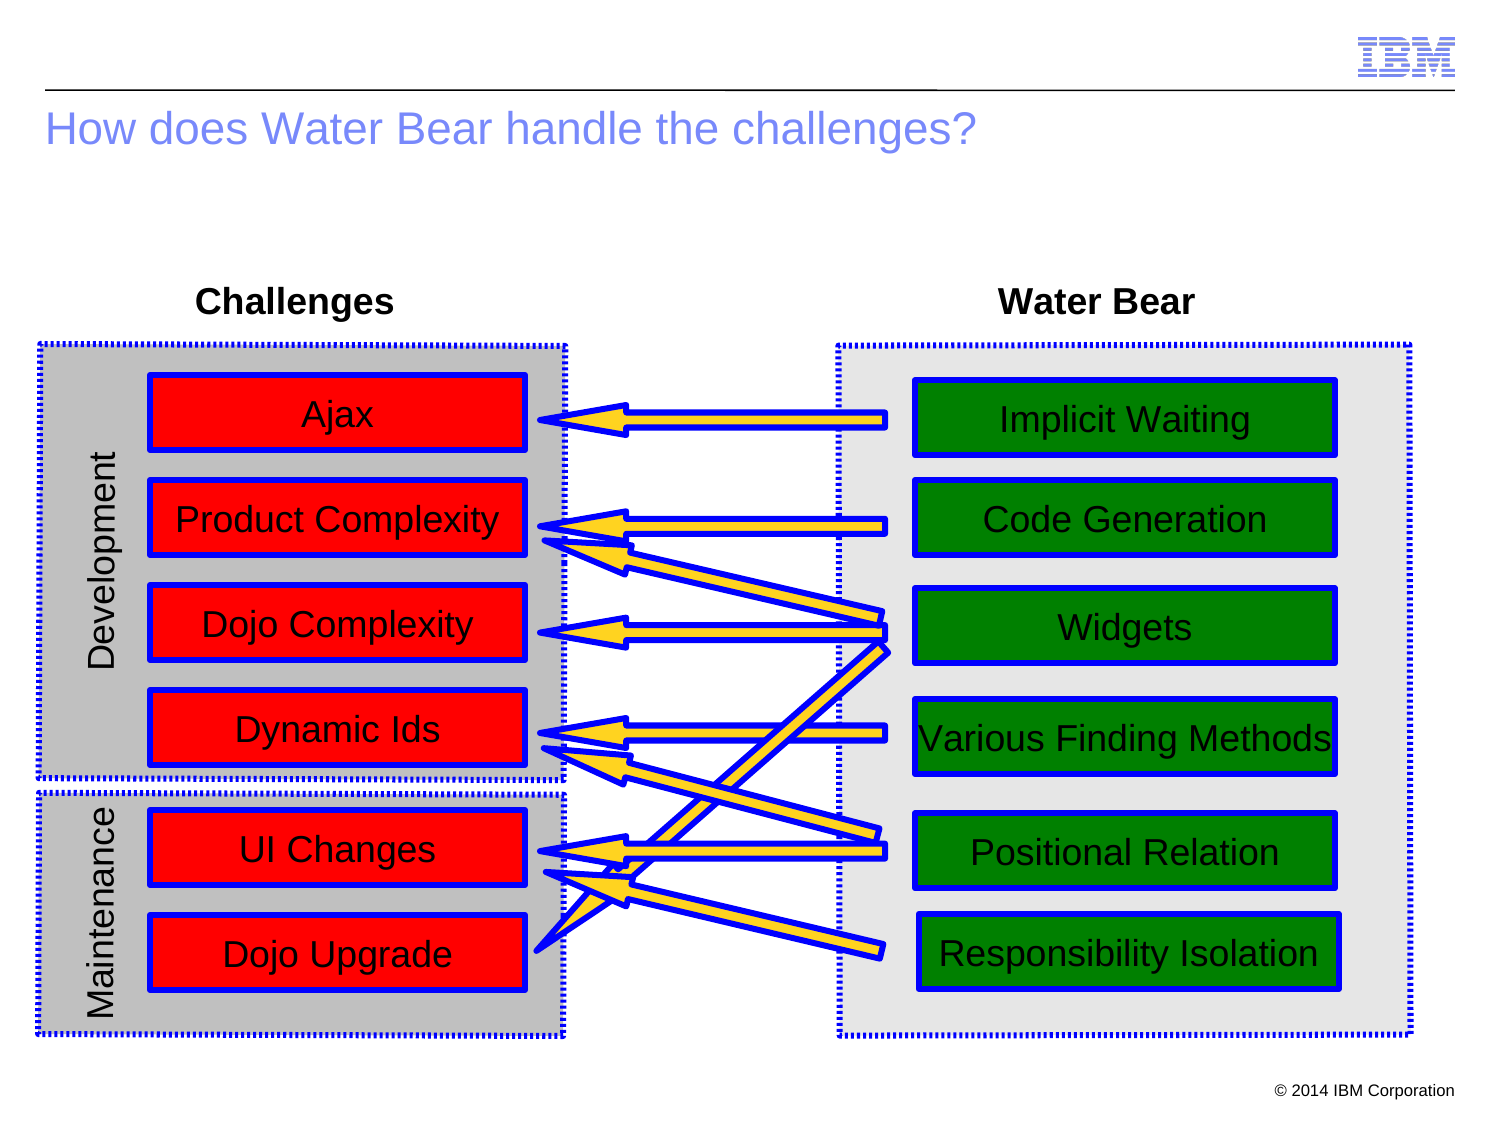

# How does Water Bear handle the challenges?
Challenges
Water Bear
Development
Ajax
Implicit Waiting
Product Complexity
Code Generation
Dojo Complexity
Widgets
Maintenance
Dynamic Ids
Various Finding Methods
UI Changes
Positional Relation
Responsibility Isolation
Dojo Upgrade